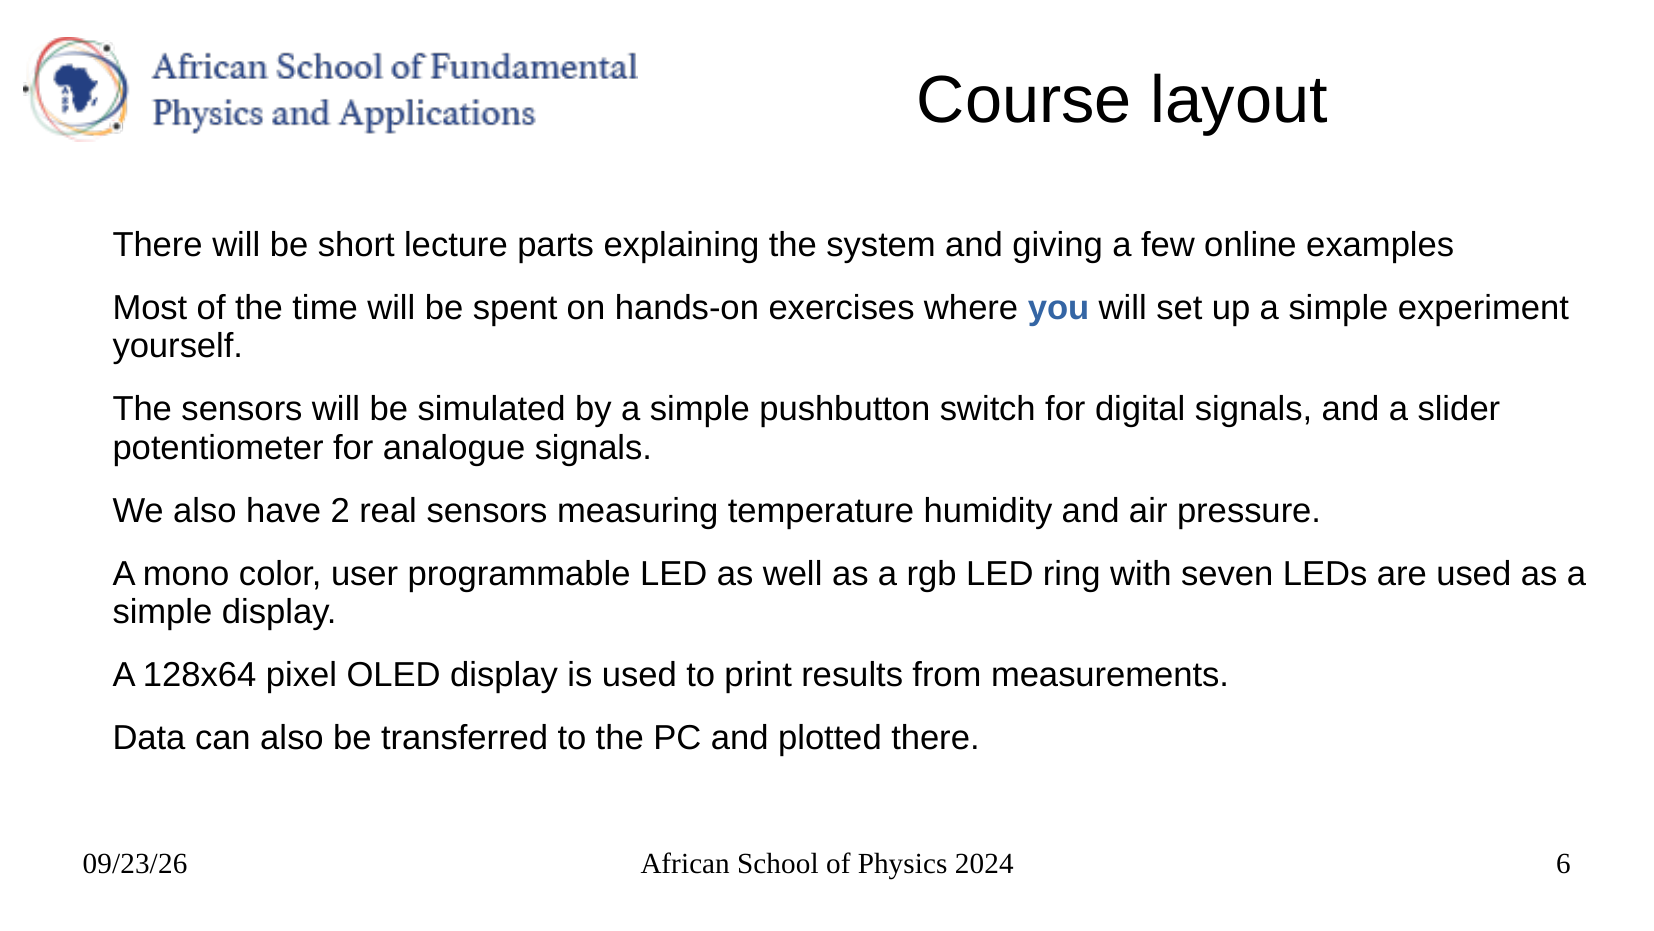

# Course layout
There will be short lecture parts explaining the system and giving a few online examples
Most of the time will be spent on hands-on exercises where you will set up a simple experiment yourself.
The sensors will be simulated by a simple pushbutton switch for digital signals, and a slider potentiometer for analogue signals.
We also have 2 real sensors measuring temperature humidity and air pressure.
A mono color, user programmable LED as well as a rgb LED ring with seven LEDs are used as a simple display.
A 128x64 pixel OLED display is used to print results from measurements.
Data can also be transferred to the PC and plotted there.
African School of Physics 2024
6